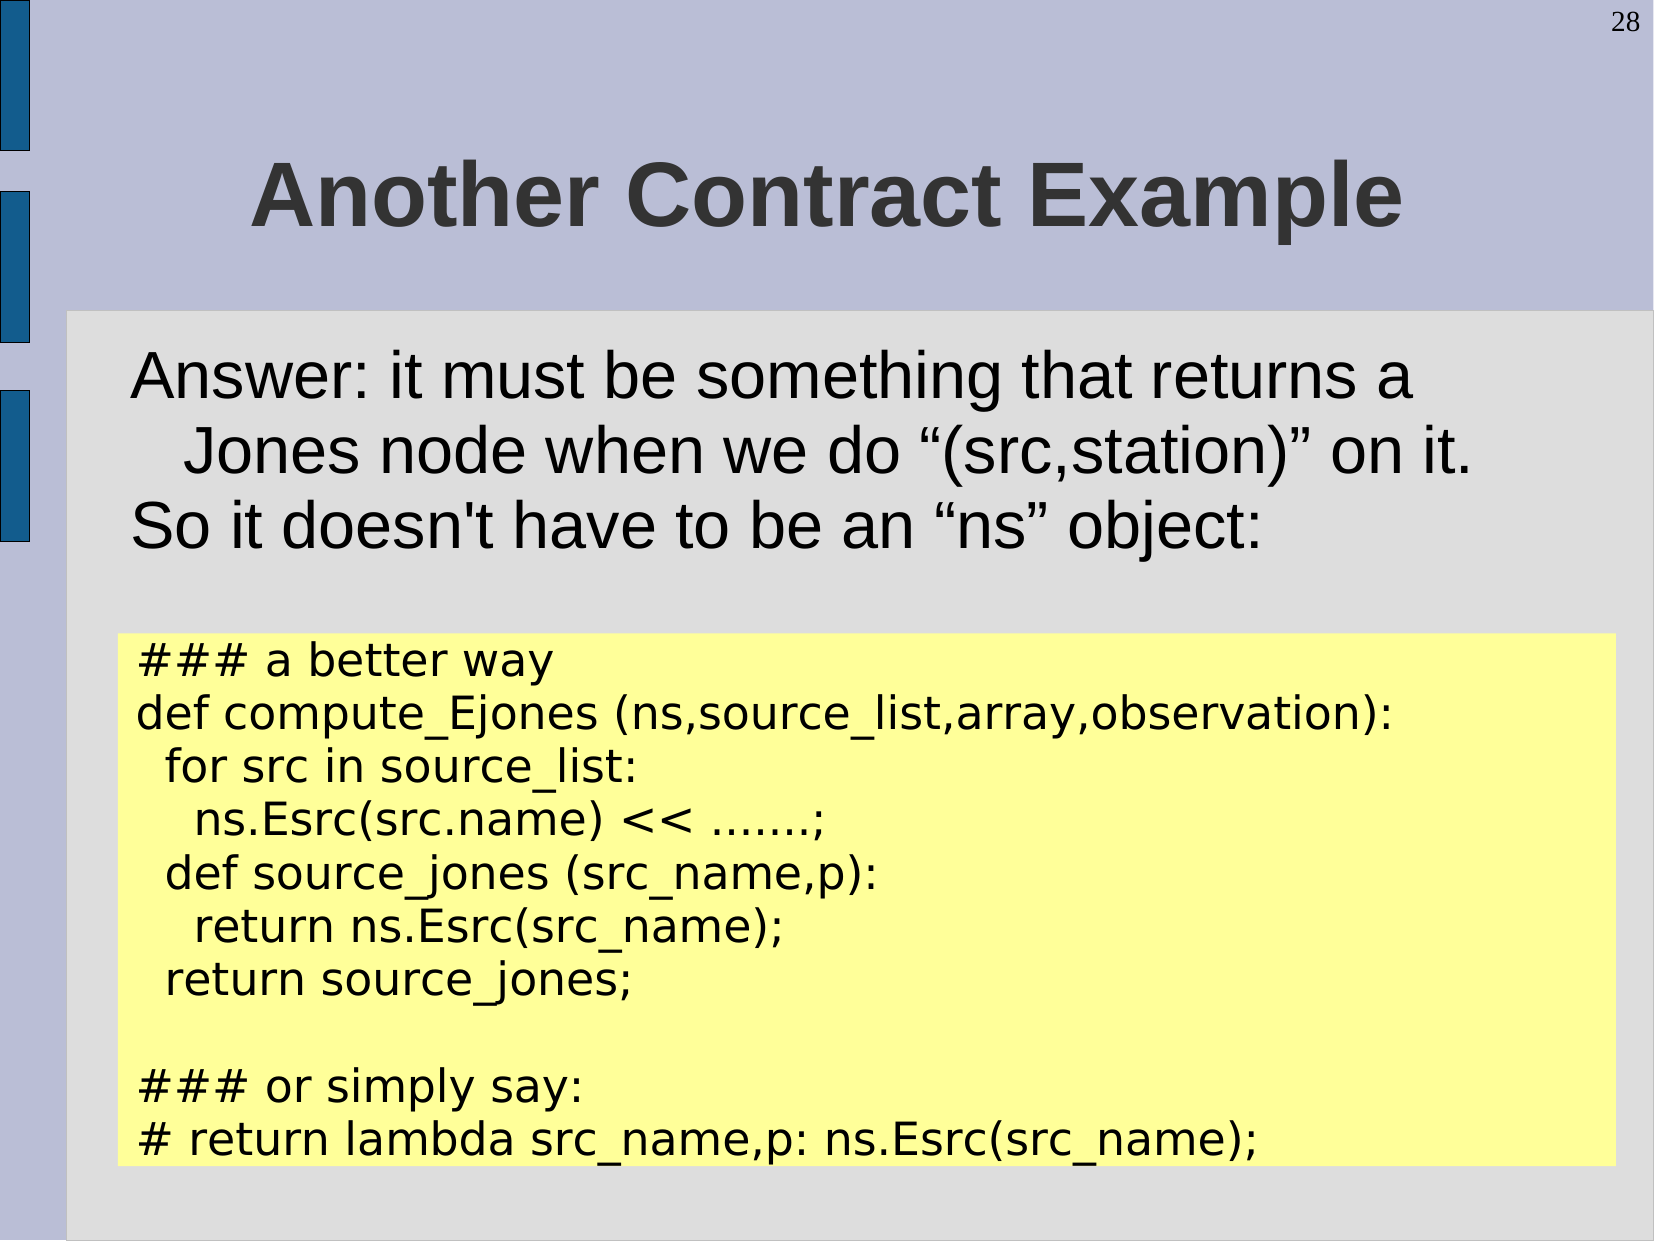

28
# Another Contract Example
Answer: it must be something that returns a Jones node when we do “(src,station)” on it.
So it doesn't have to be an “ns” object:
### a better way
def compute_Ejones (ns,source_list,array,observation):
 for src in source_list:
 ns.Esrc(src.name) << .......;
 def source_jones (src_name,p):
 return ns.Esrc(src_name);
 return source_jones;
### or simply say:
# return lambda src_name,p: ns.Esrc(src_name);